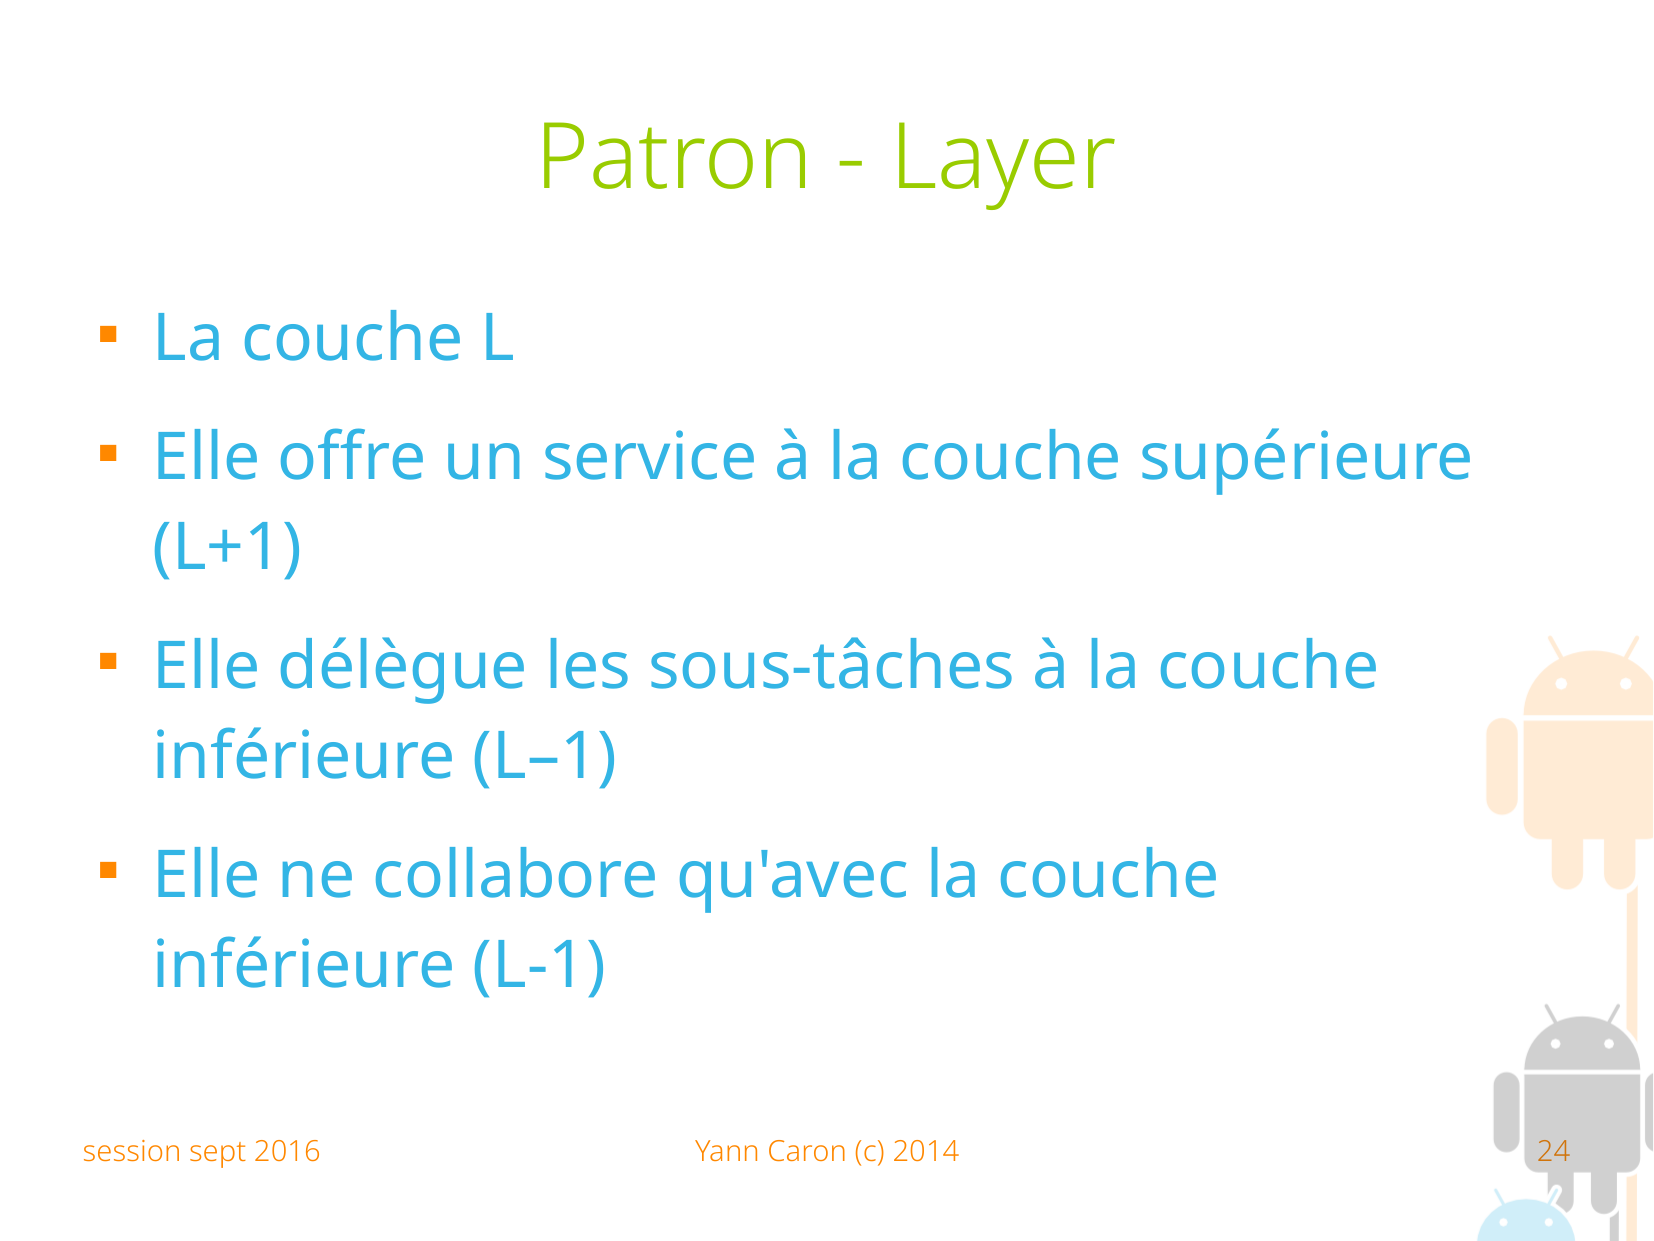

# Patron - Layer
La couche L
Elle offre un service à la couche supérieure (L+1)
Elle délègue les sous-tâches à la couche inférieure (L–1)
Elle ne collabore qu'avec la couche inférieure (L-1)
session sept 2016
Yann Caron (c) 2014
24